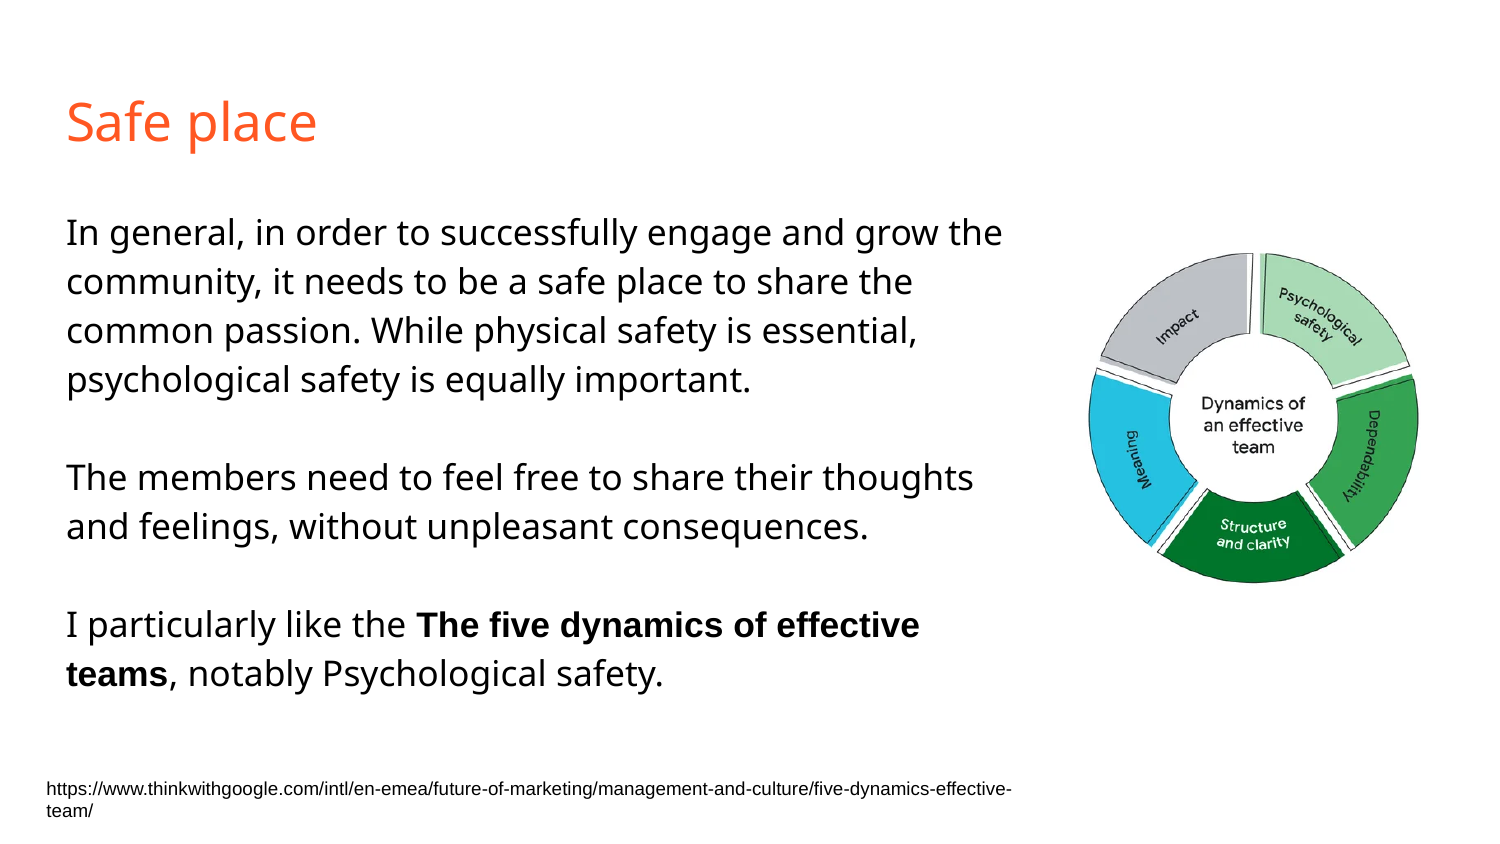

# Safe place
In general, in order to successfully engage and grow the community, it needs to be a safe place to share the common passion. While physical safety is essential, psychological safety is equally important.
The members need to feel free to share their thoughts and feelings, without unpleasant consequences.
I particularly like the The five dynamics of effective teams, notably Psychological safety.
https://www.thinkwithgoogle.com/intl/en-emea/future-of-marketing/management-and-culture/five-dynamics-effective-team/